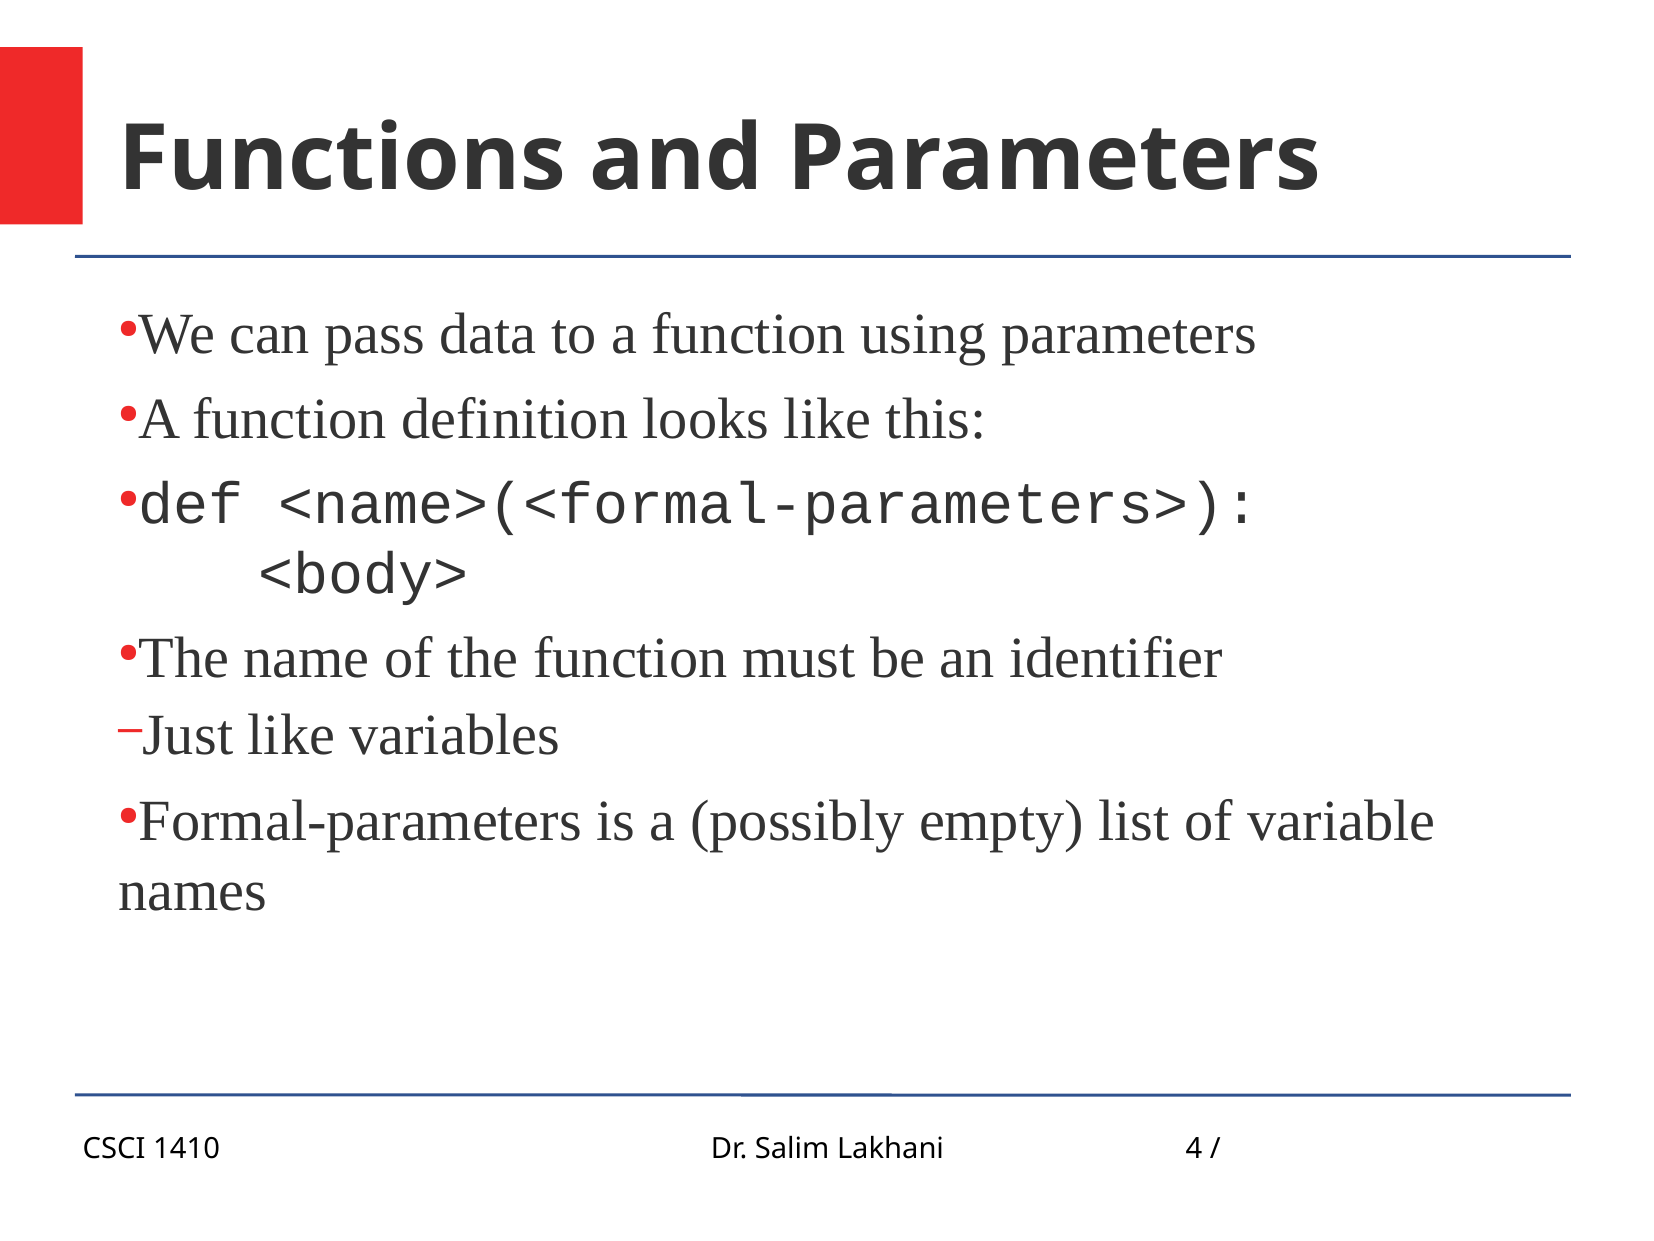

# Functions and Parameters
We can pass data to a function using parameters
A function definition looks like this:
def <name>(<formal-parameters>):
 <body>
The name of the function must be an identifier
Just like variables
Formal-parameters is a (possibly empty) list of variable names
CSCI 1410
Dr. Salim Lakhani